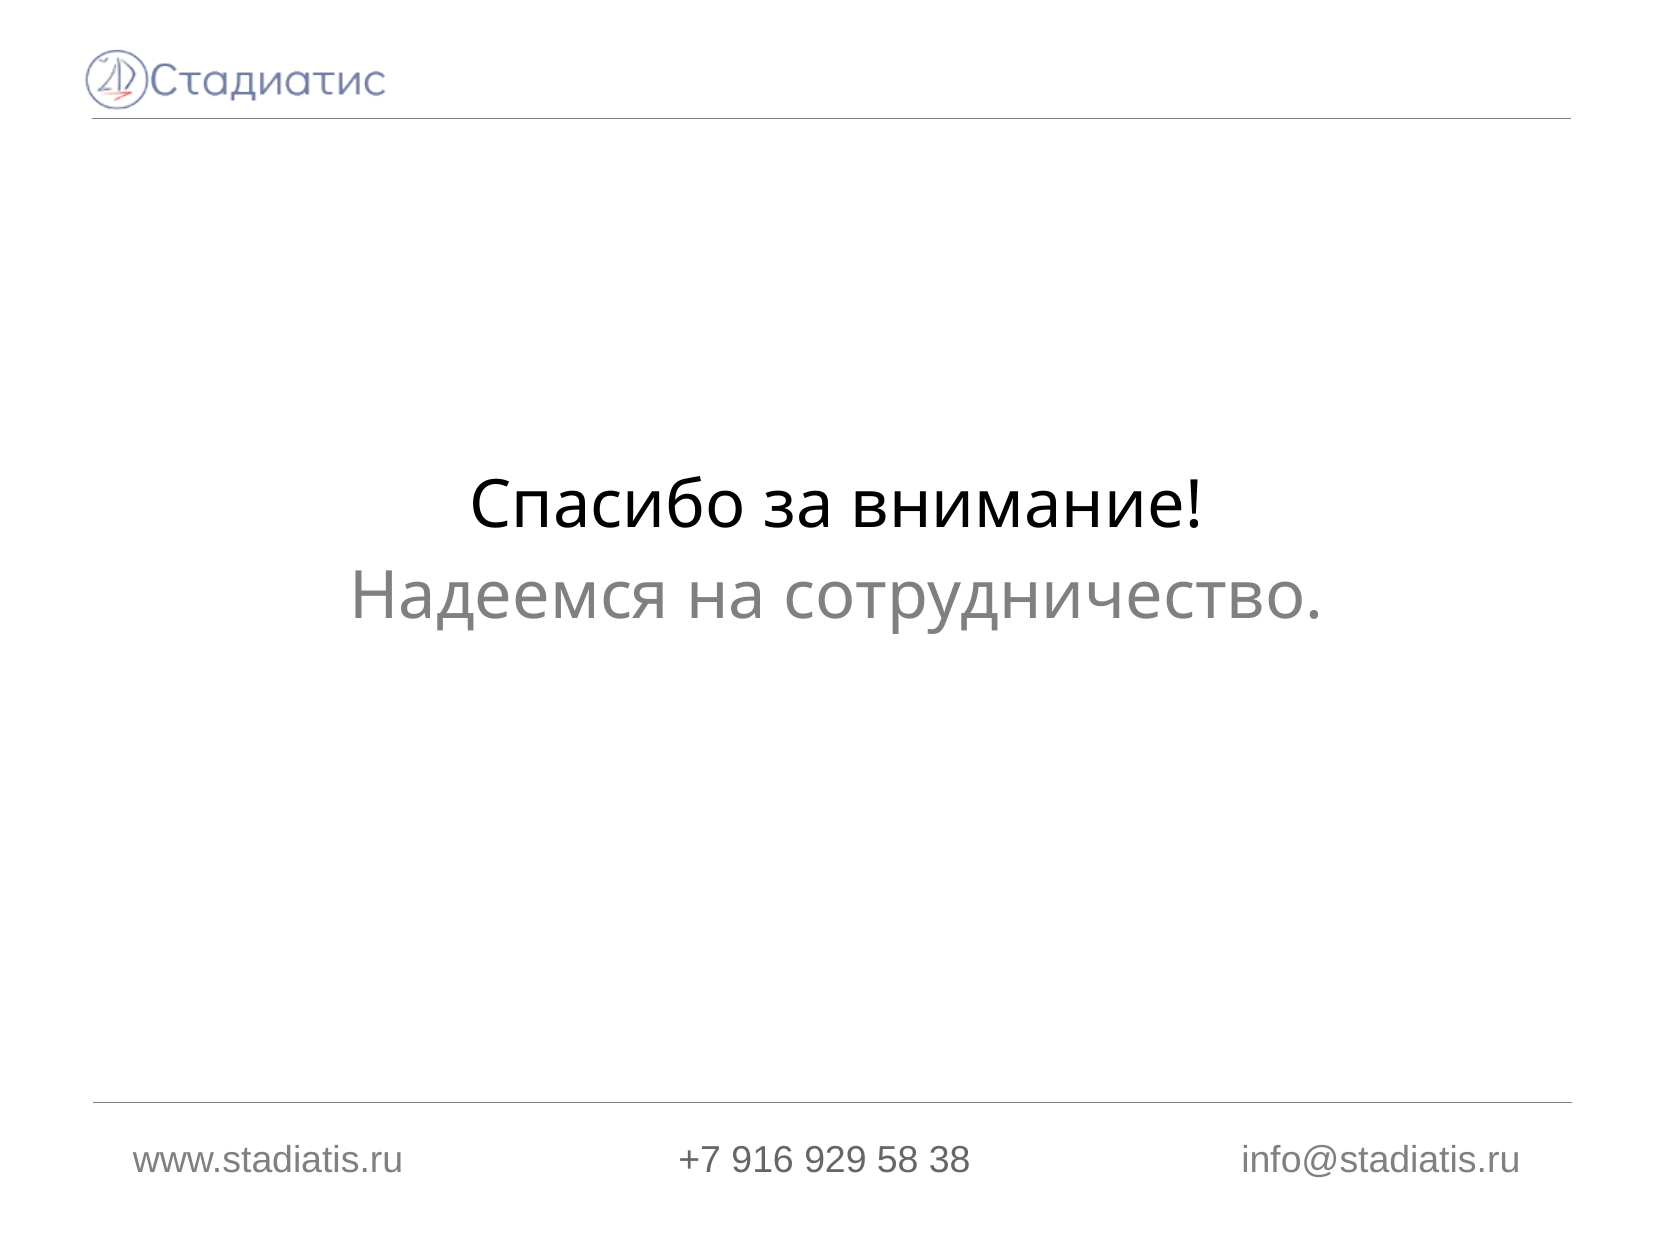

Спасибо за внимание!
Надеемся на сотрудничество.
www.stadiatis.ru
+7 916 929 58 38
info@stadiatis.ru